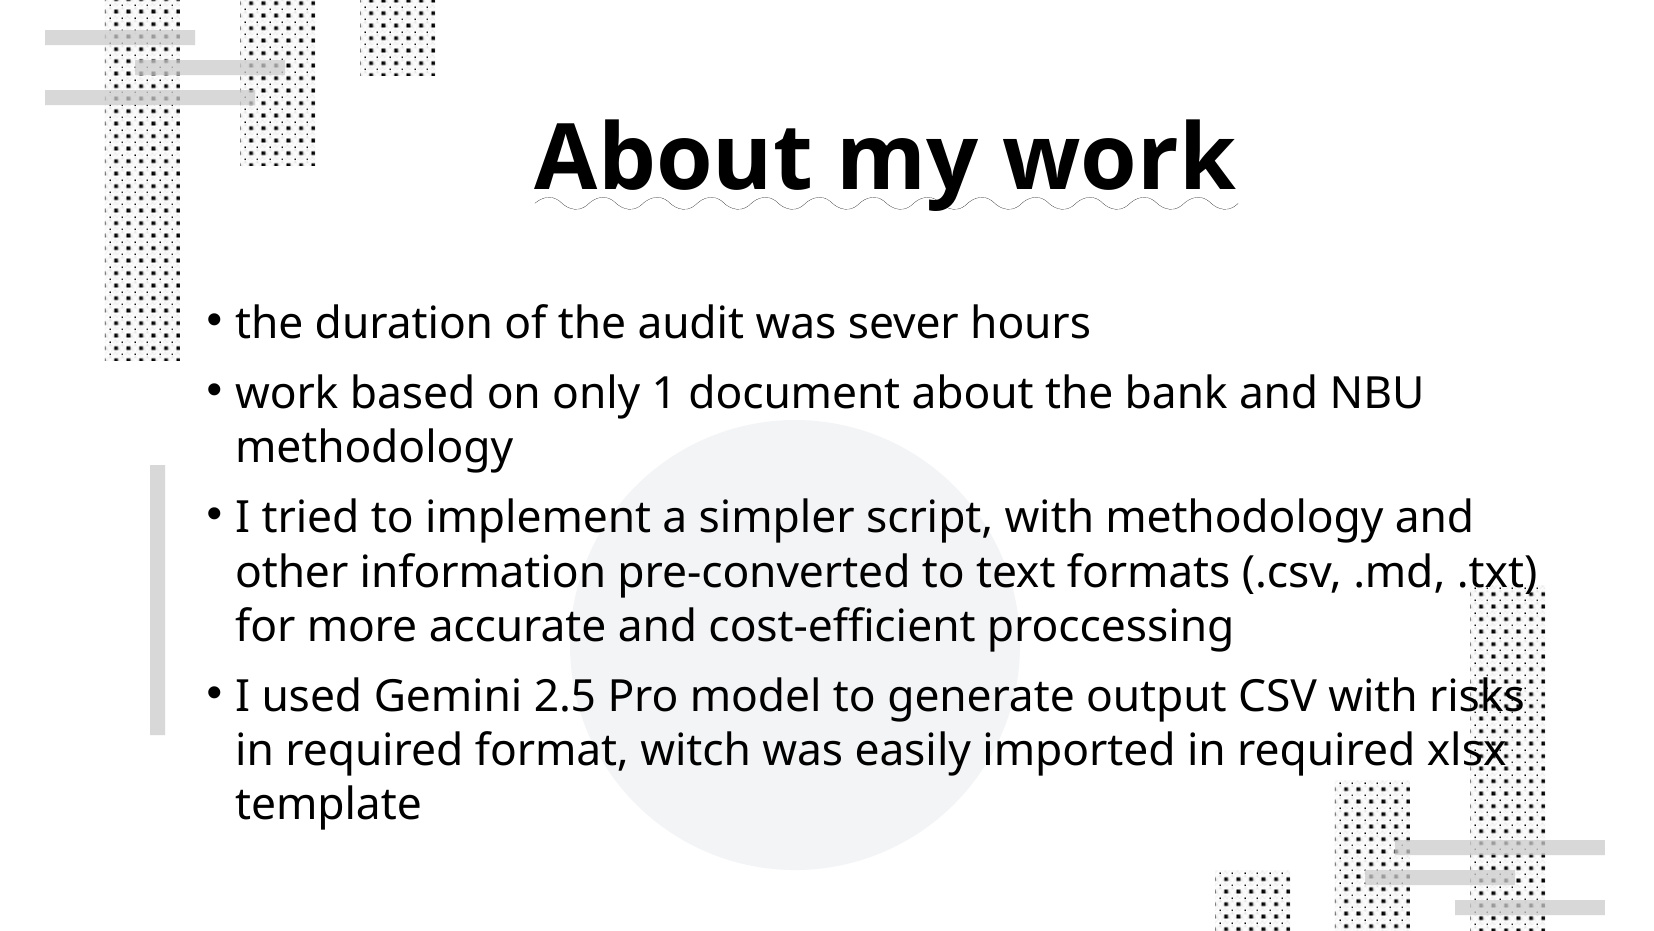

# About my work
the duration of the audit was sever hours
work based on only 1 document about the bank and NBU methodology
I tried to implement a simpler script, with methodology and other information pre-converted to text formats (.csv, .md, .txt) for more accurate and cost-efficient proccessing
I used Gemini 2.5 Pro model to generate output CSV with risks in required format, witch was easily imported in required xlsx template